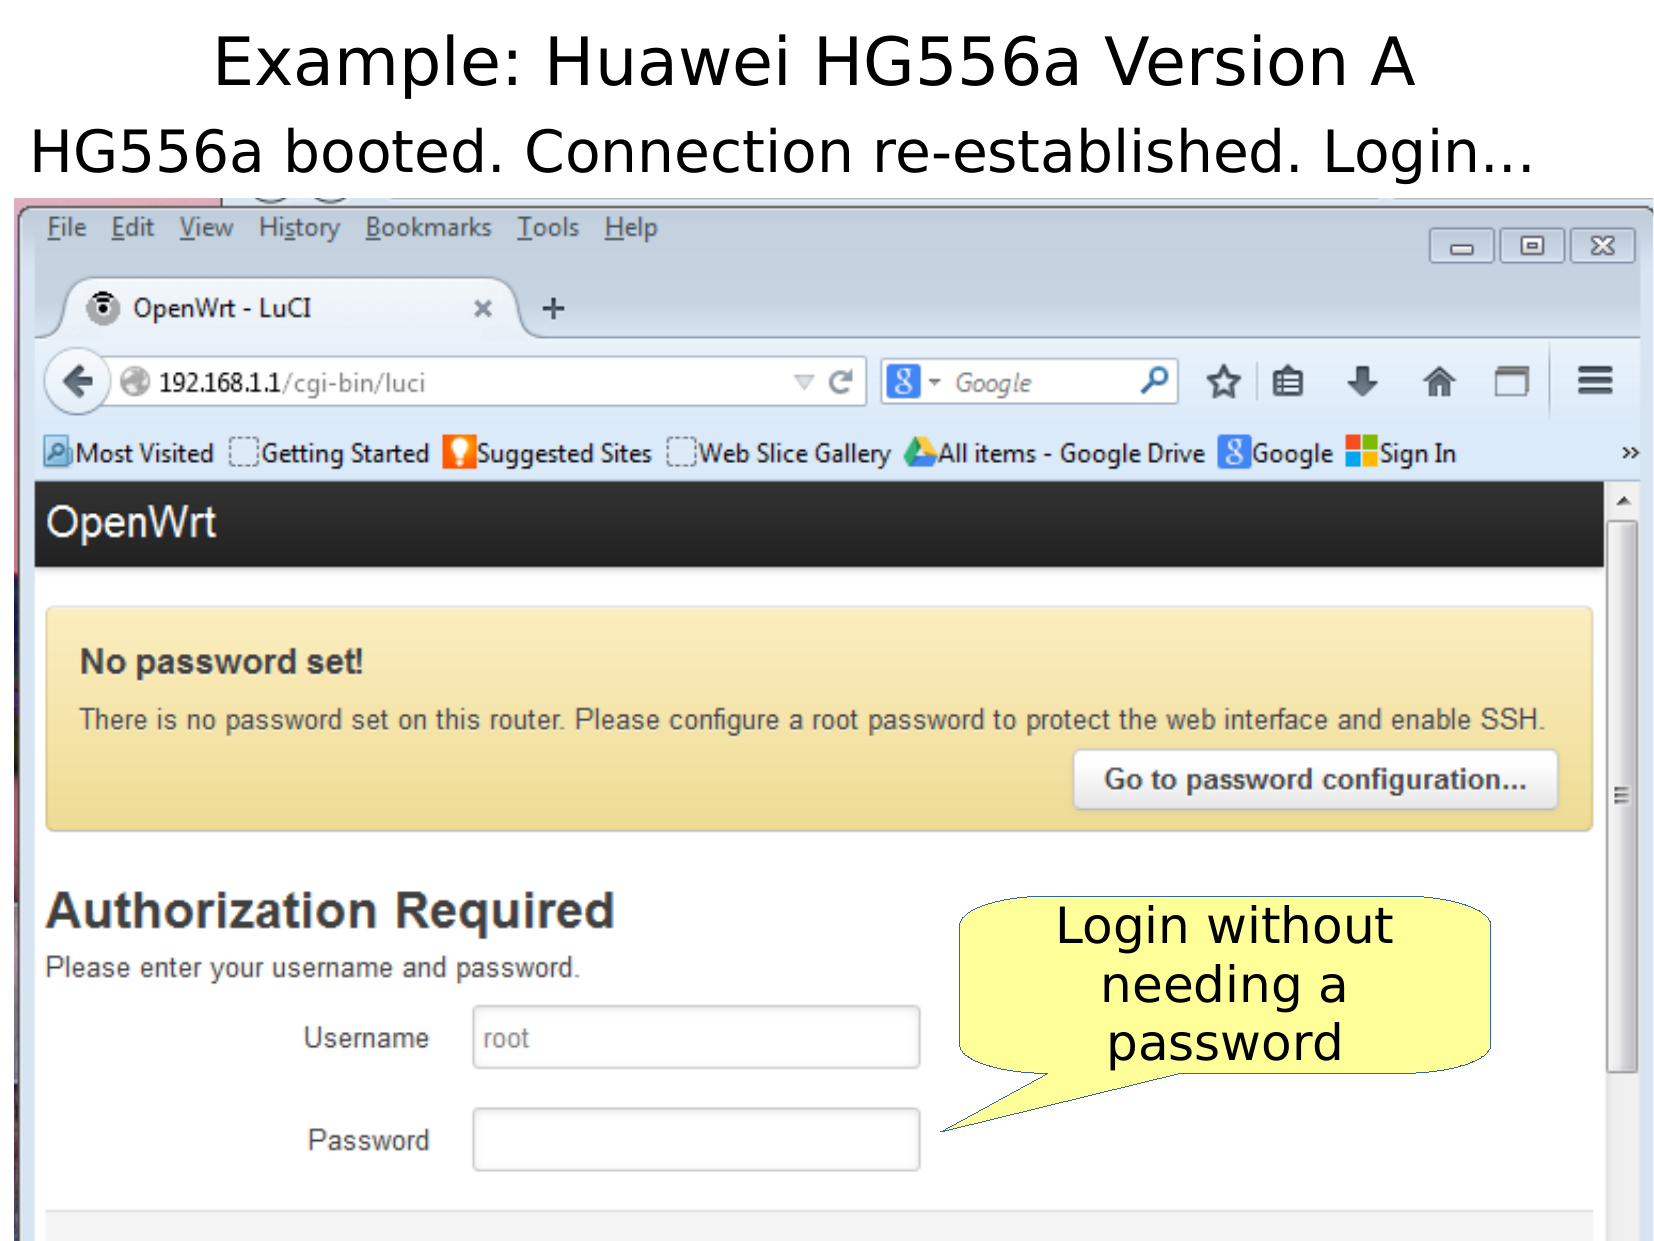

# Example: Huawei HG556a Version A
HG556a booted. Connection re-established. Login...
Login without needing a password